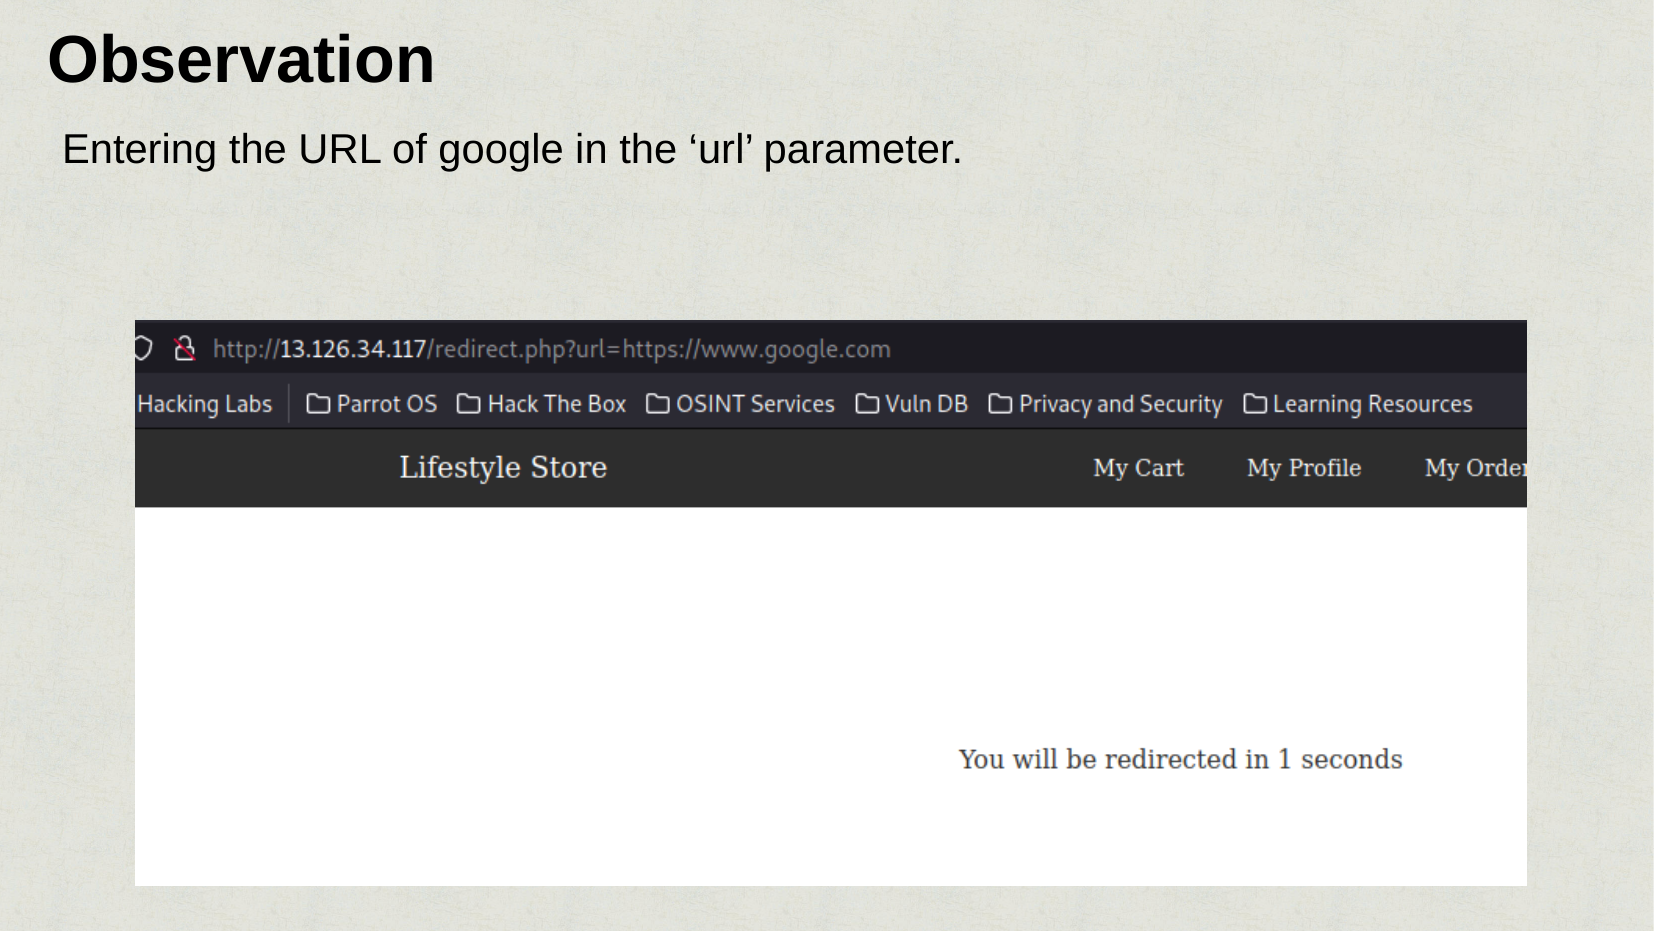

# Observation
Entering the URL of google in the ‘url’ parameter.